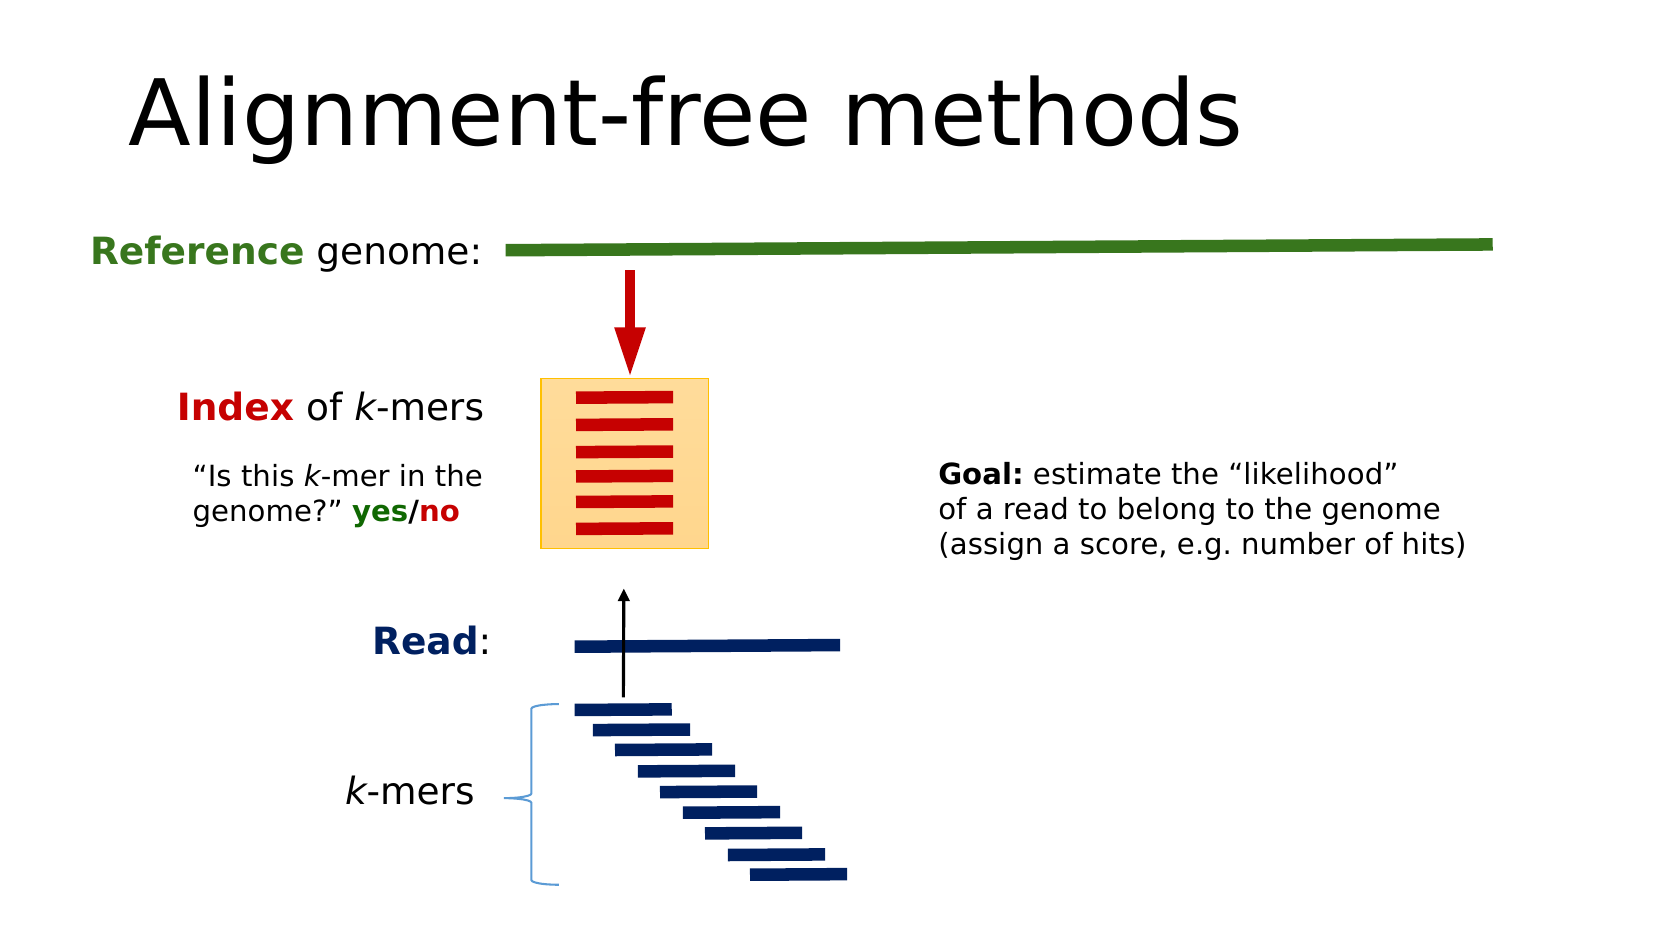

# Alignment-free methods
Reference genome:
Index of k-mers
Goal: estimate the “likelihood”
of a read to belong to the genome
(assign a score, e.g. number of hits)
“Is this k-mer in the genome?” yes/no
Read:
k-mers
6